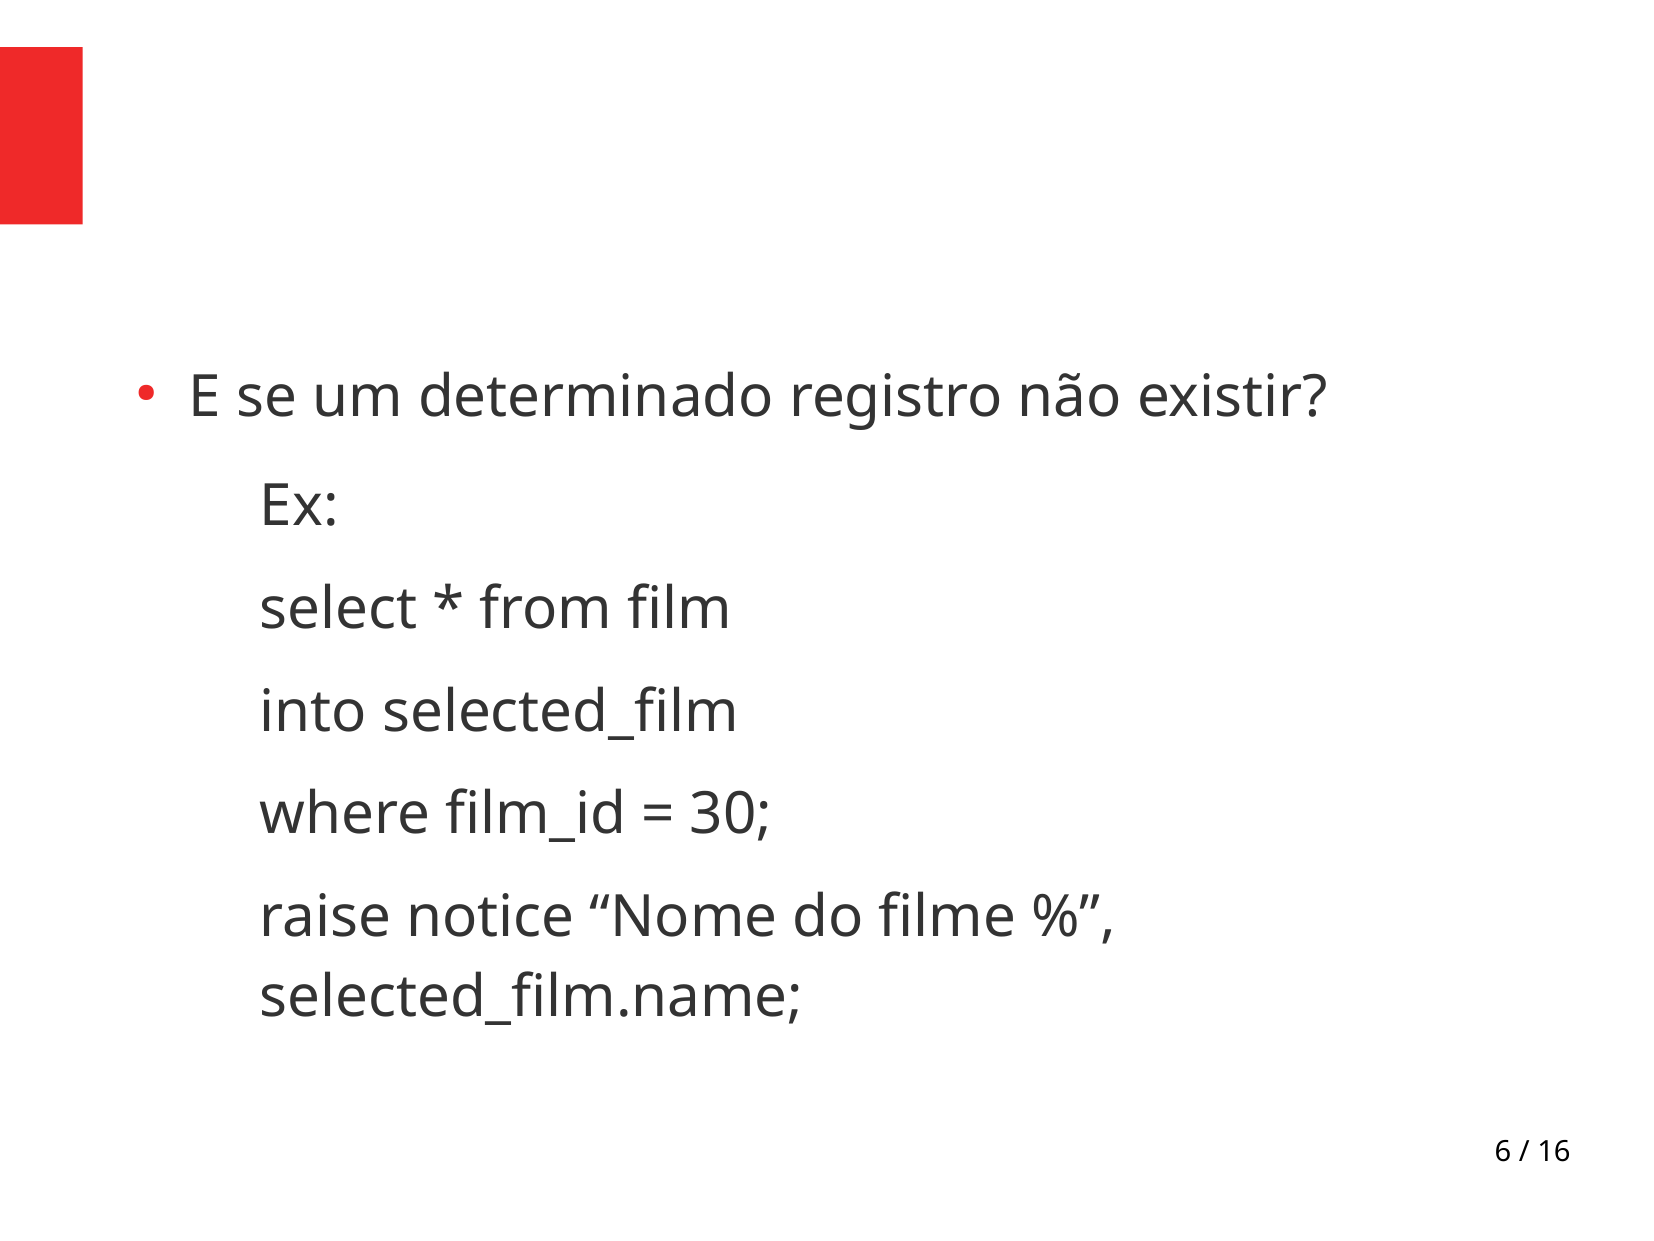

#
E se um determinado registro não existir?
Ex:
select * from film
into selected_film
where film_id = 30;
raise notice “Nome do filme %”, selected_film.name;
6